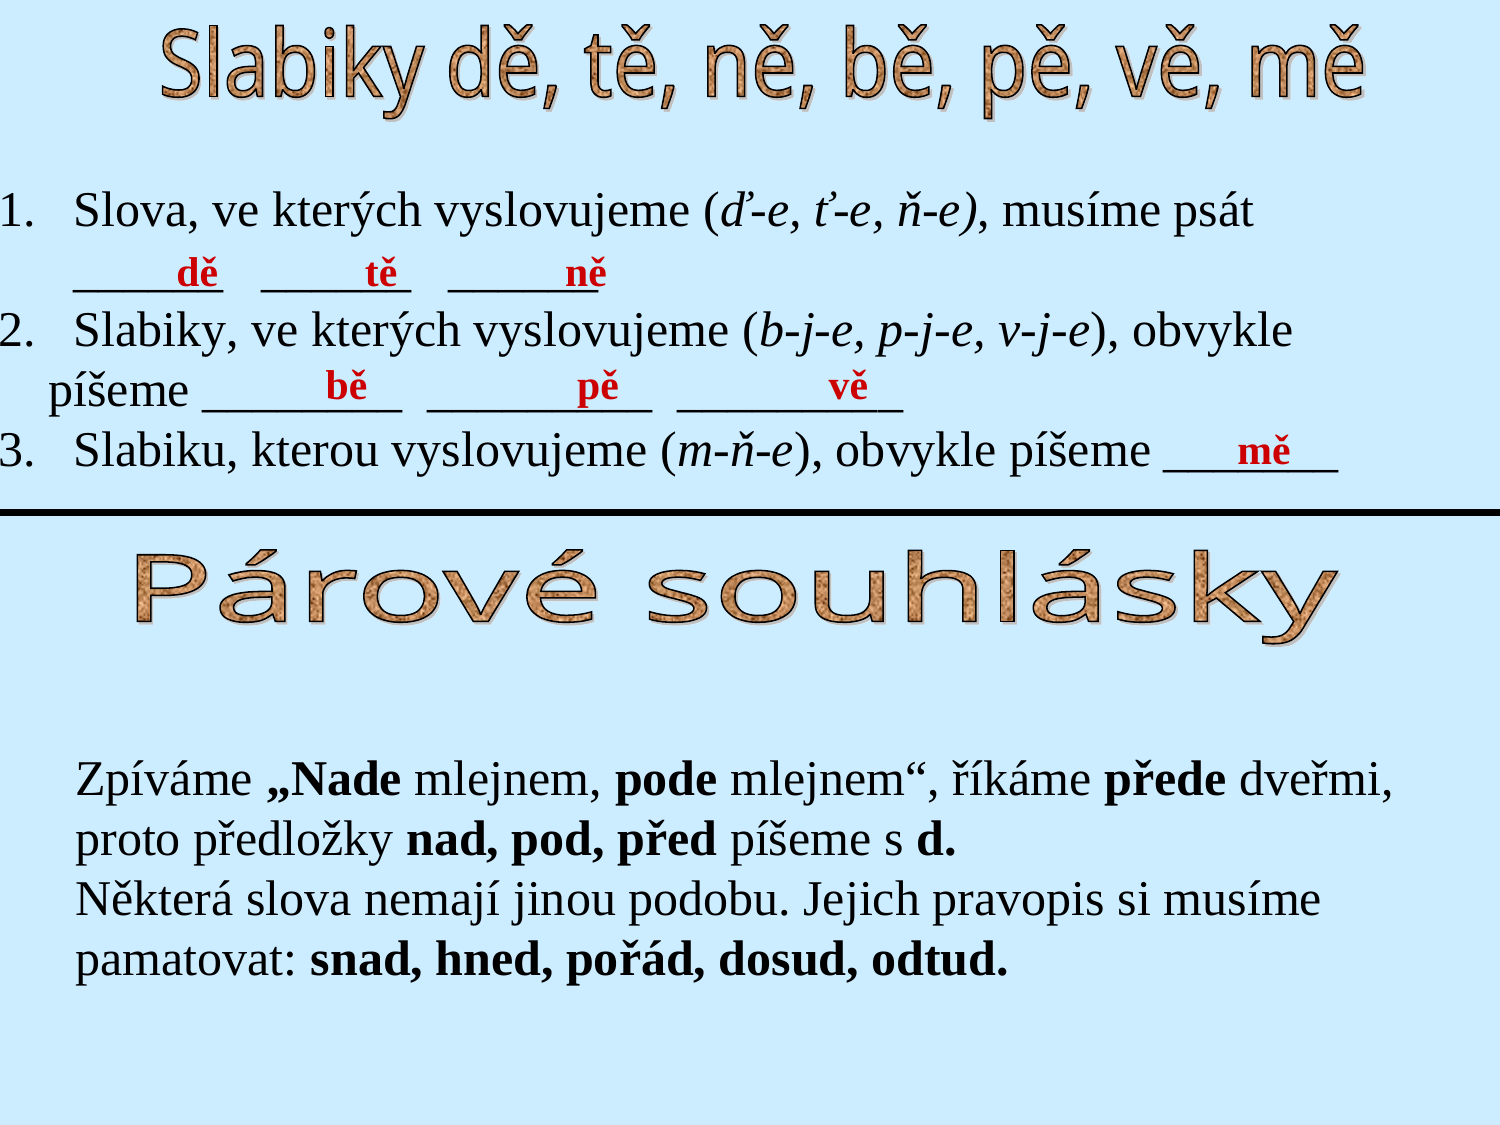

Slabiky dě, tě, ně, bě, pě, vě, mě
Slova, ve kterých vyslovujeme (ď-e, ť-e, ň-e), musíme psát
 ______ ______ ______
2.	Slabiky, ve kterých vyslovujeme (b-j-e, p-j-e, v-j-e), obvykle
 píšeme ________ _________ _________
3.	Slabiku, kterou vyslovujeme (m-ň-e), obvykle píšeme _______
dě tě ně
bě pě vě
mě
Párové souhlásky
Zpíváme „Nade mlejnem, pode mlejnem“, říkáme přede dveřmi,
proto předložky nad, pod, před píšeme s d.
Některá slova nemají jinou podobu. Jejich pravopis si musíme
pamatovat: snad, hned, pořád, dosud, odtud.